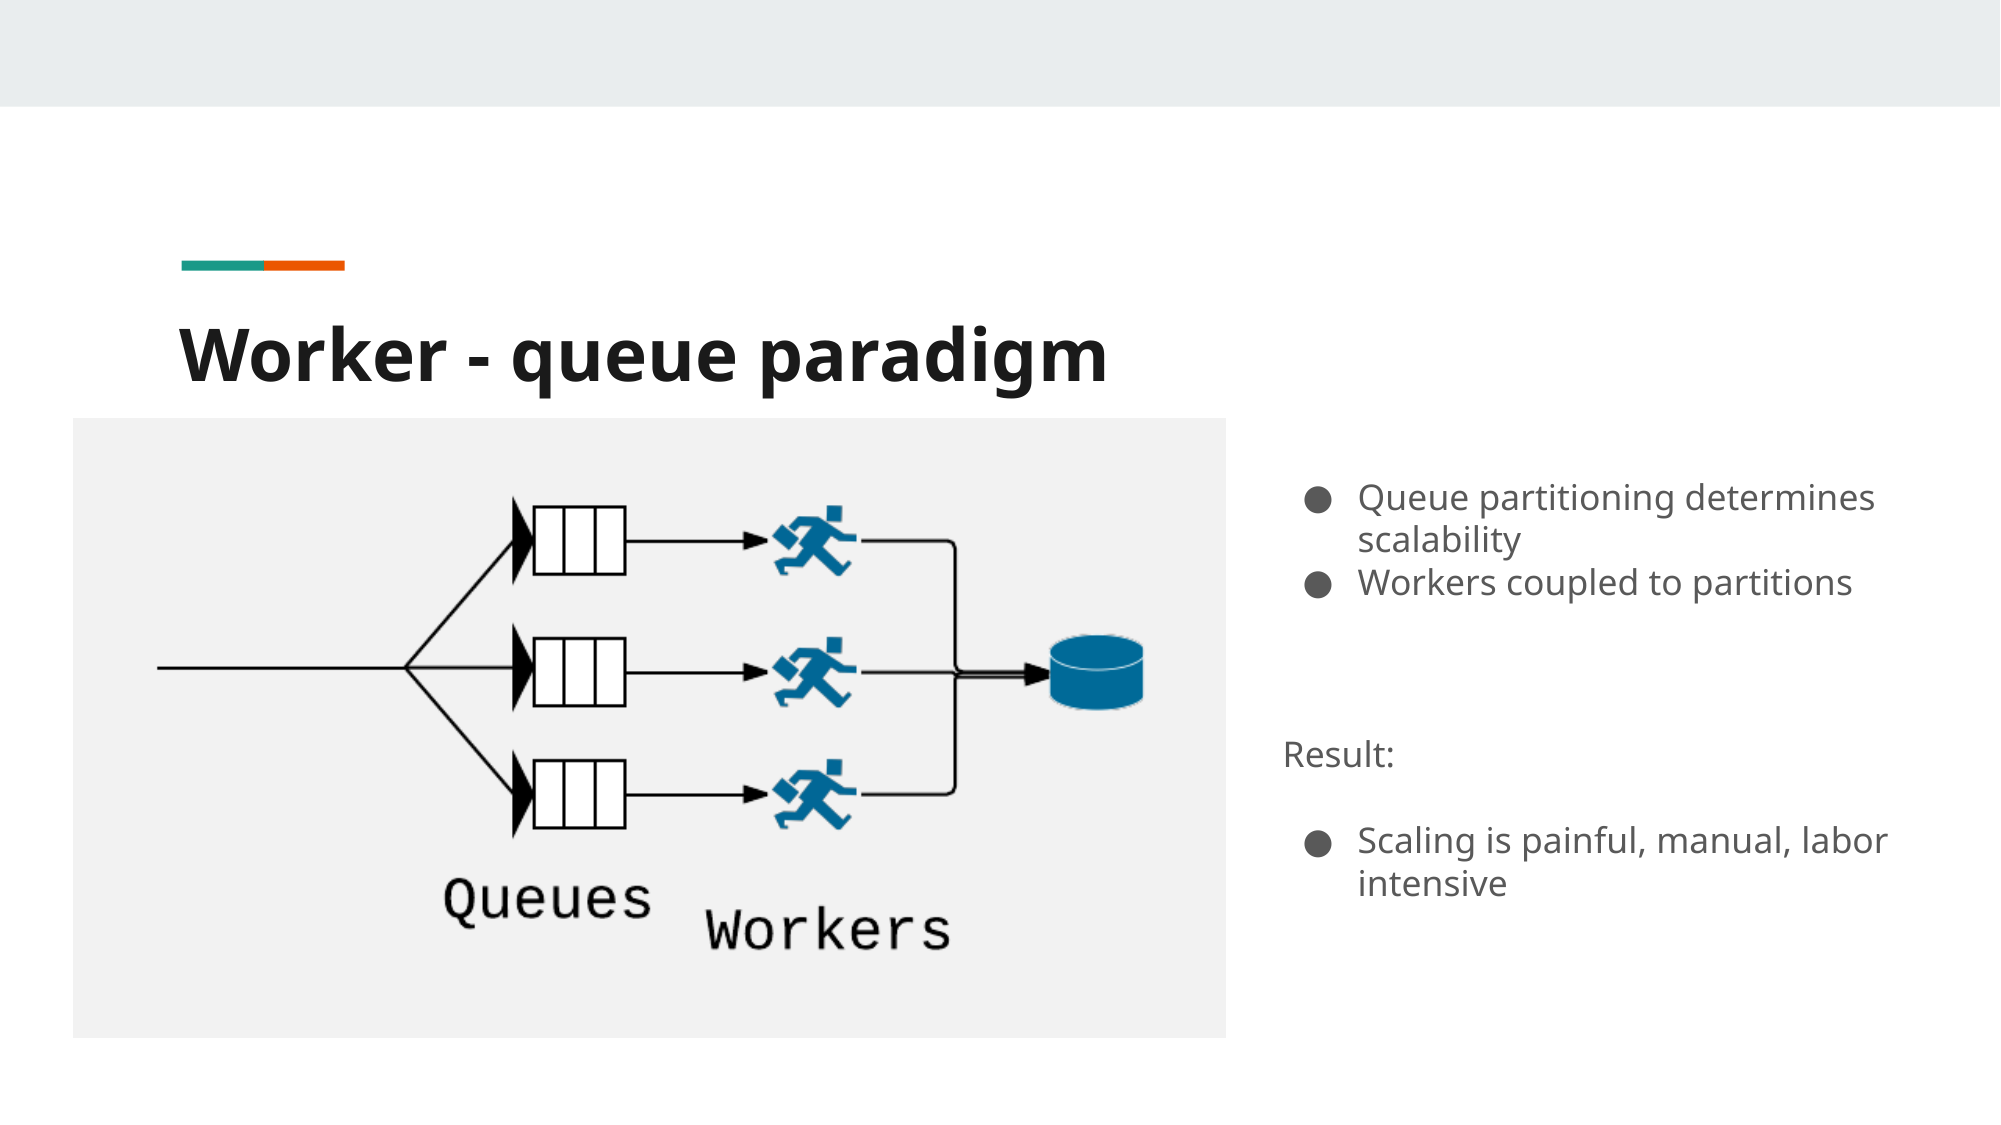

# Worker - queue paradigm
Queue partitioning determines scalability
Workers coupled to partitions
Result:
Scaling is painful, manual, labor intensive